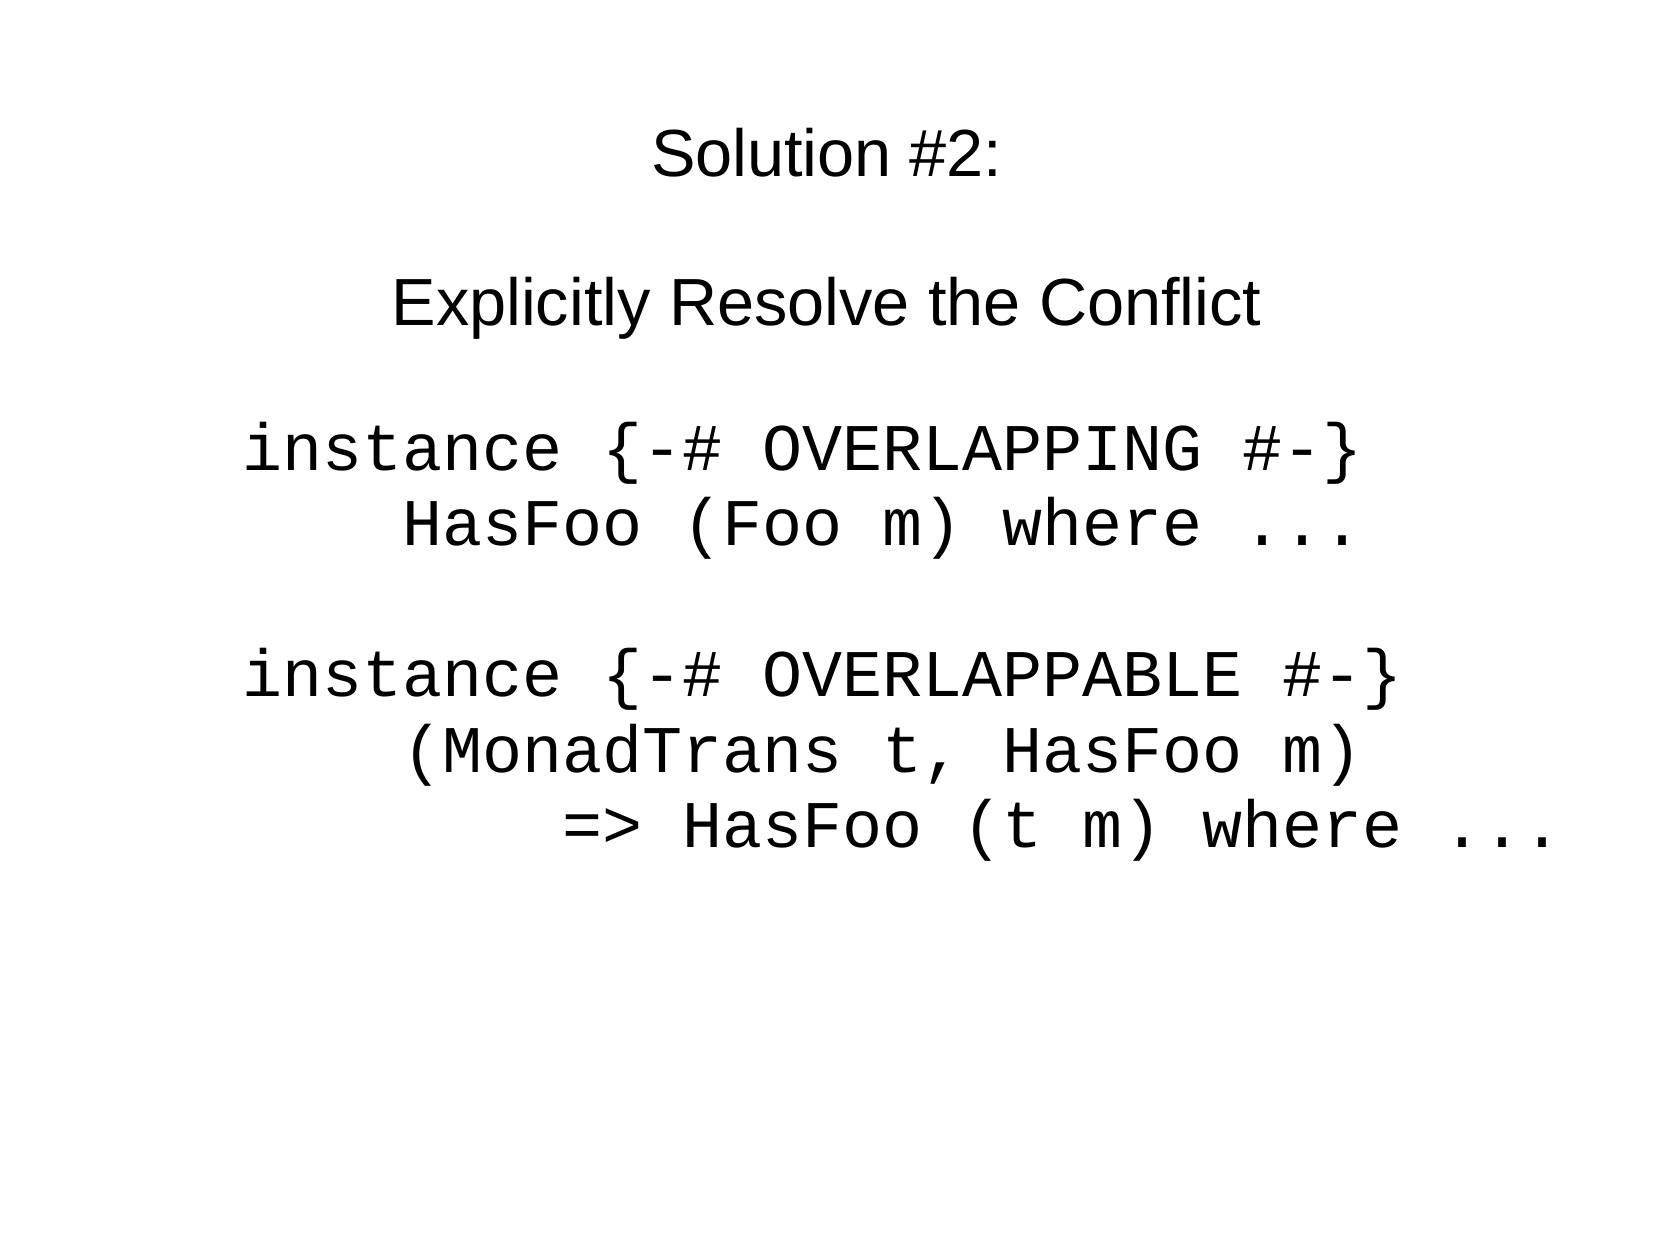

# Solution #2:
Explicitly Resolve the Conflict
 instance {-# OVERLAPPING #-}
 HasFoo (Foo m) where ...
 instance {-# OVERLAPPABLE #-}
 (MonadTrans t, HasFoo m)
 => HasFoo (t m) where ...